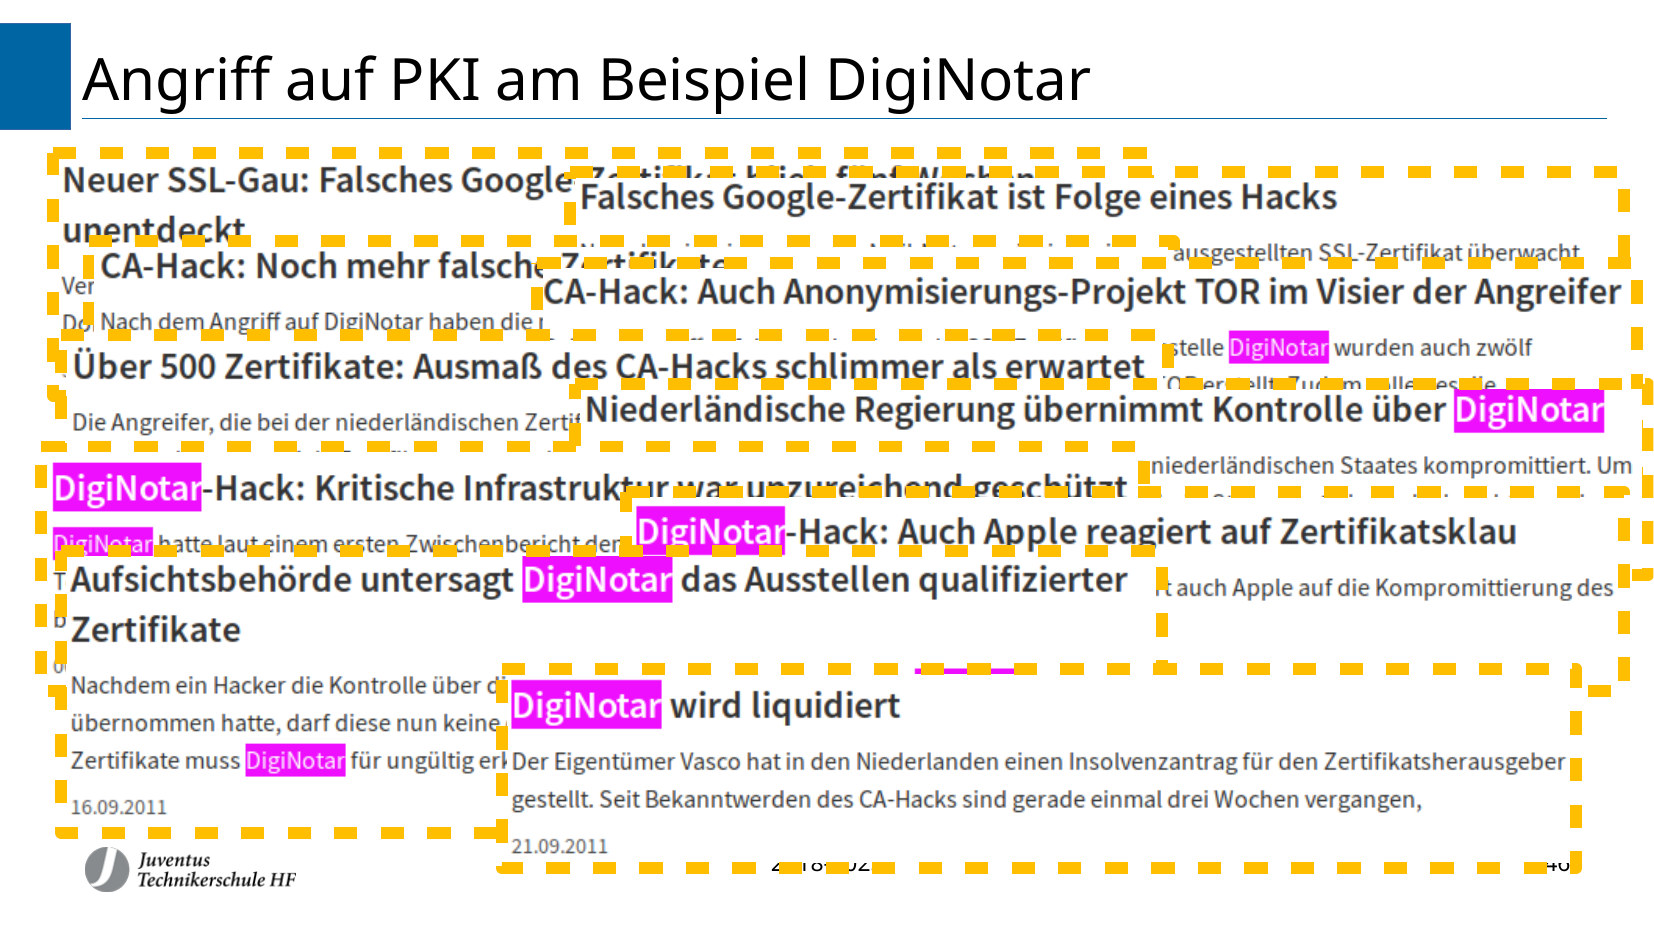

# Angriff auf PKI am Beispiel DigiNotar
2018-2023
46